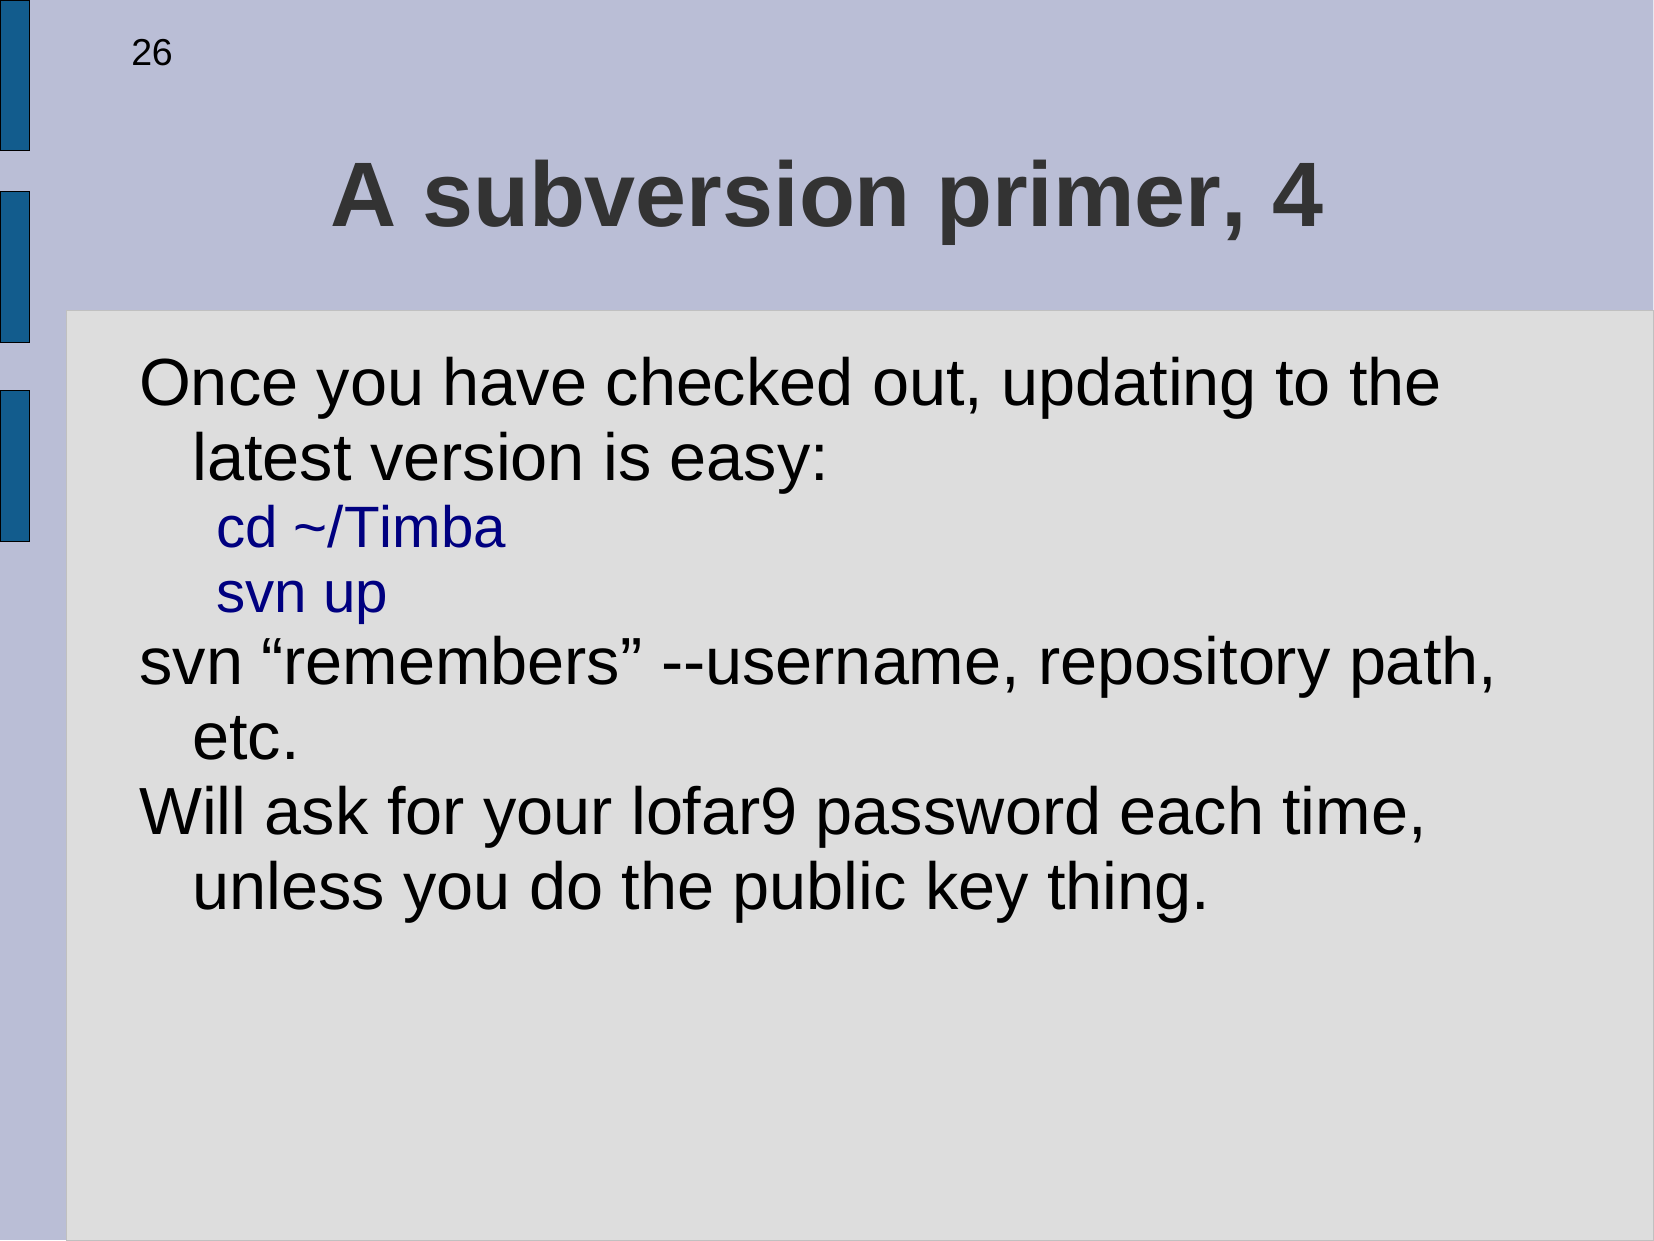

# A subversion primer, 4
Once you have checked out, updating to the latest version is easy:
cd ~/Timba
svn up
svn “remembers” --username, repository path, etc.
Will ask for your lofar9 password each time, unless you do the public key thing.